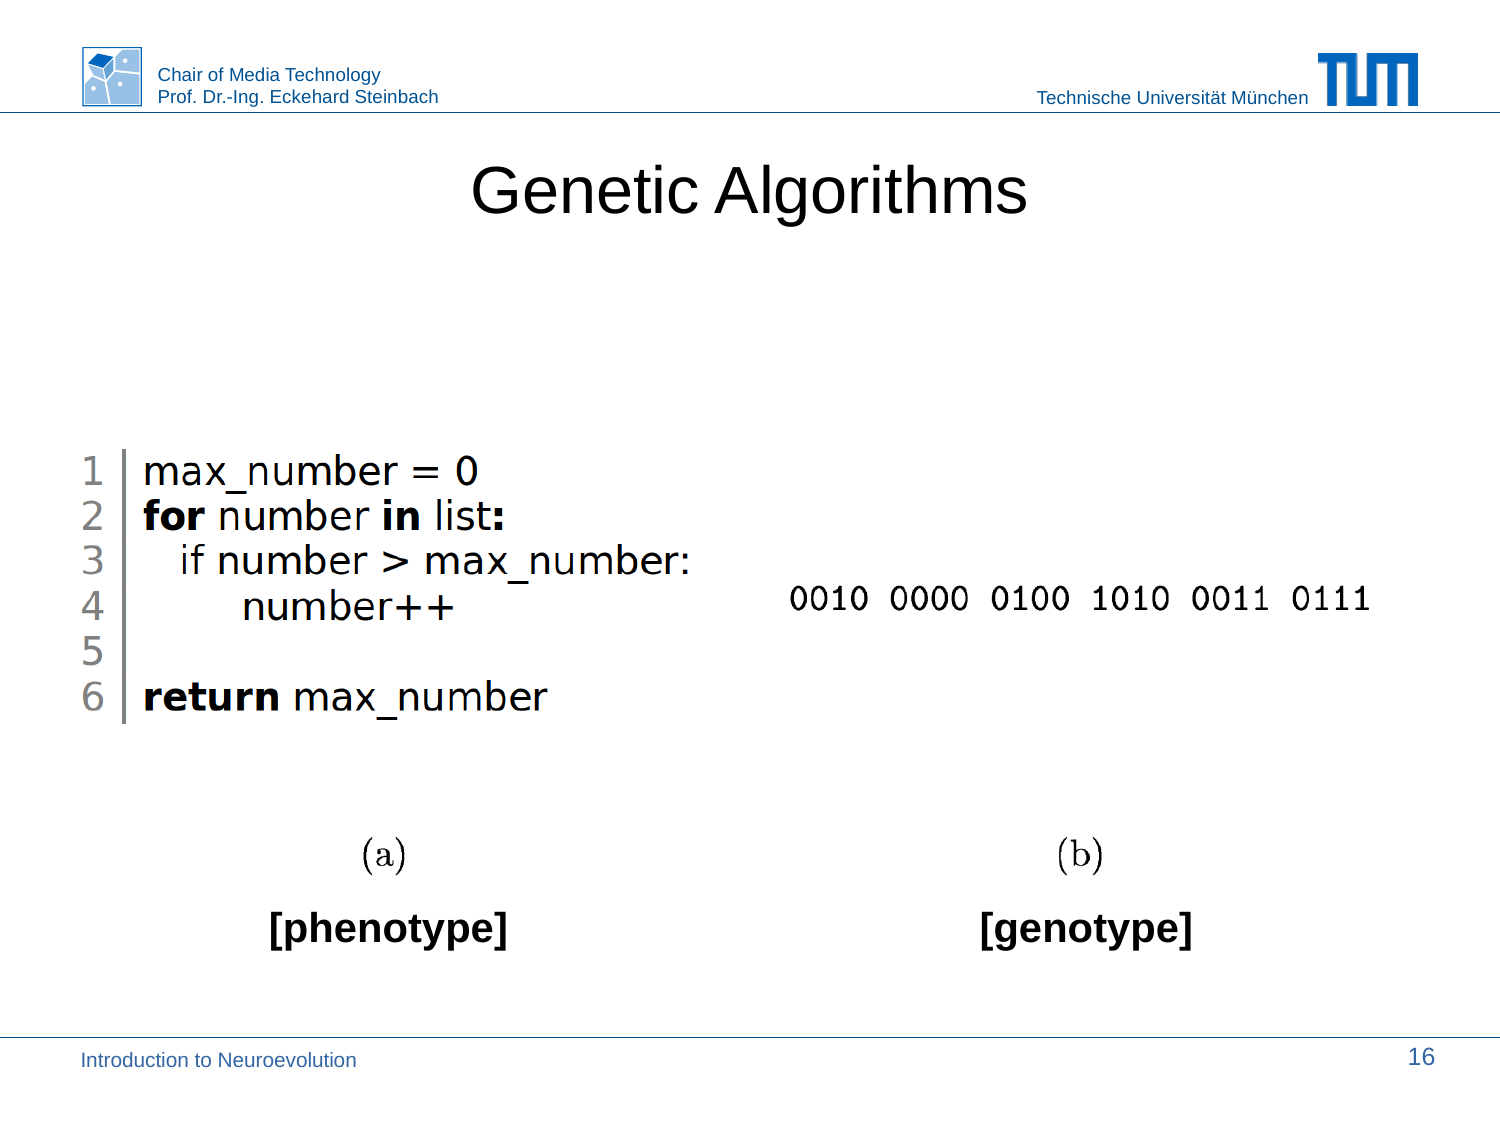

# Genetic Algorithms
 [phenotype] [genotype]
Introduction to Neuroevolution